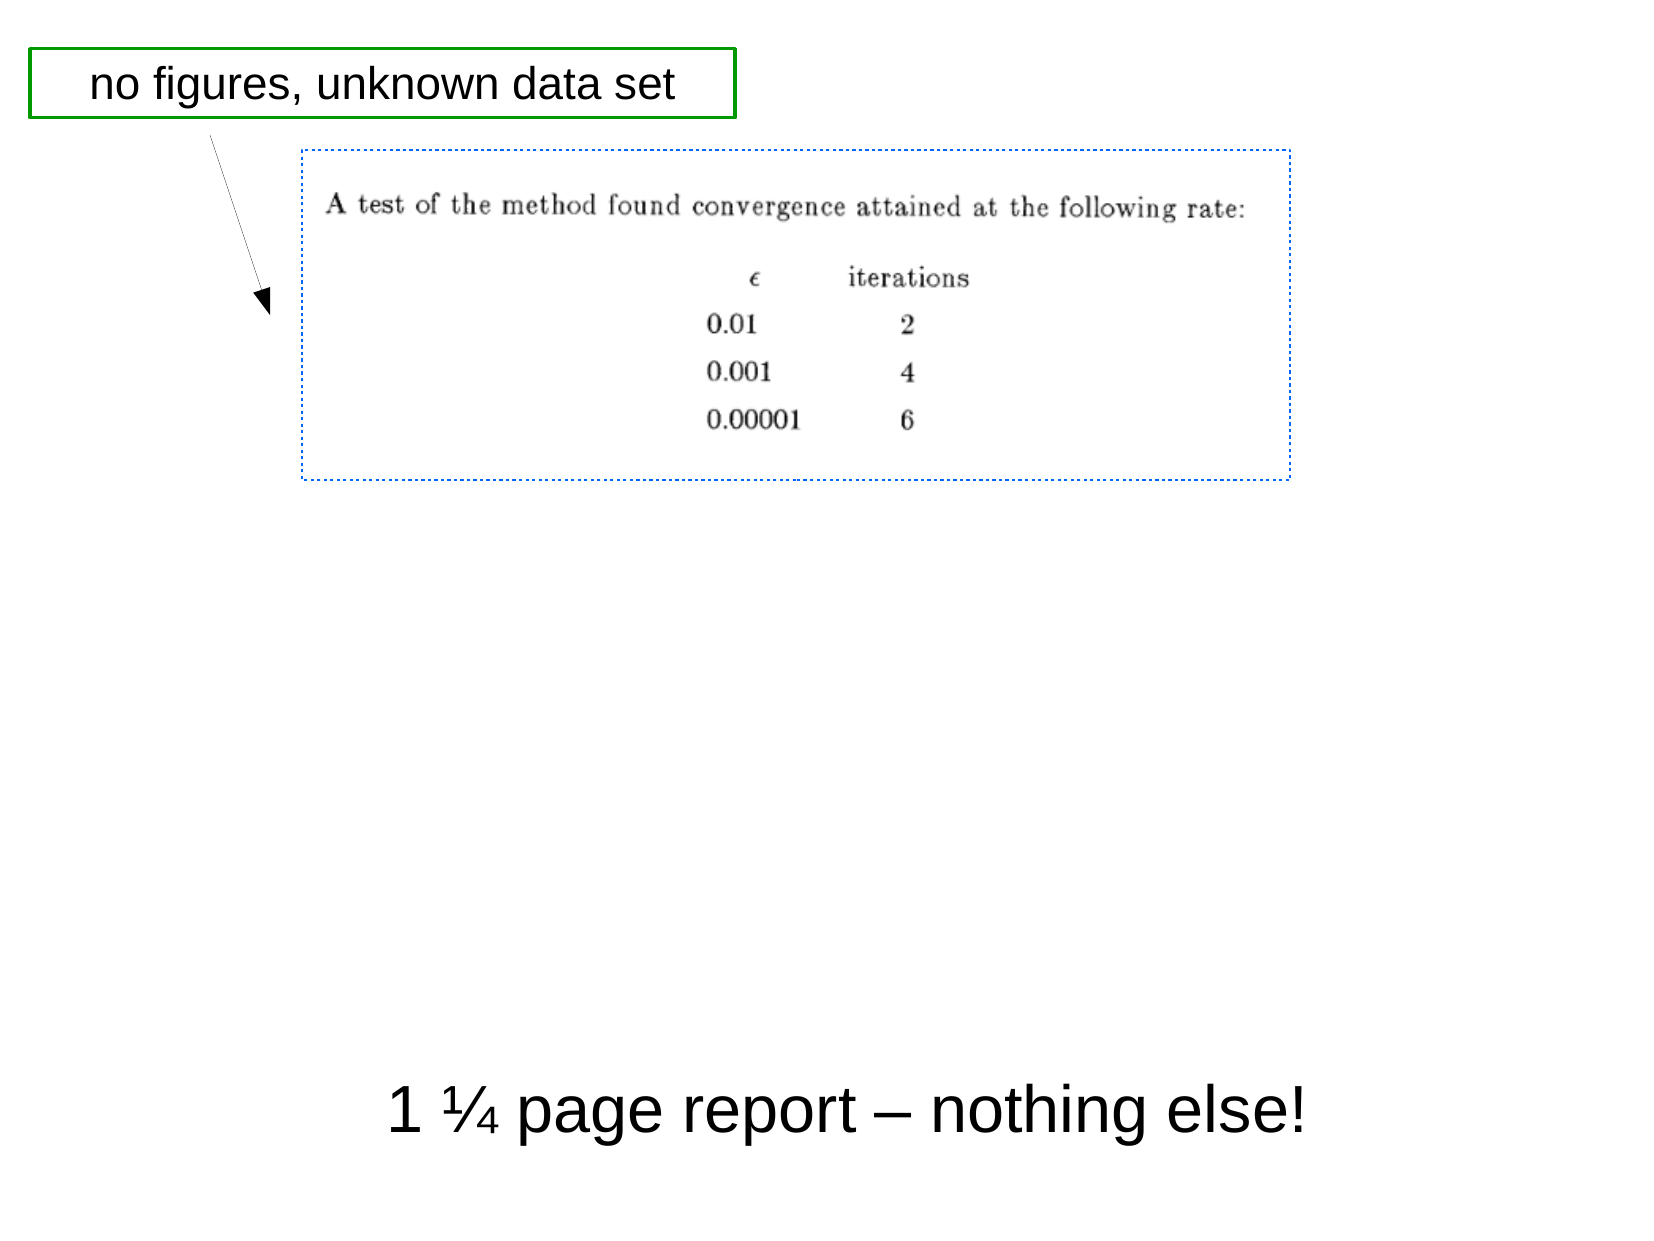

no figures, unknown data set
1 ¼ page report – nothing else!